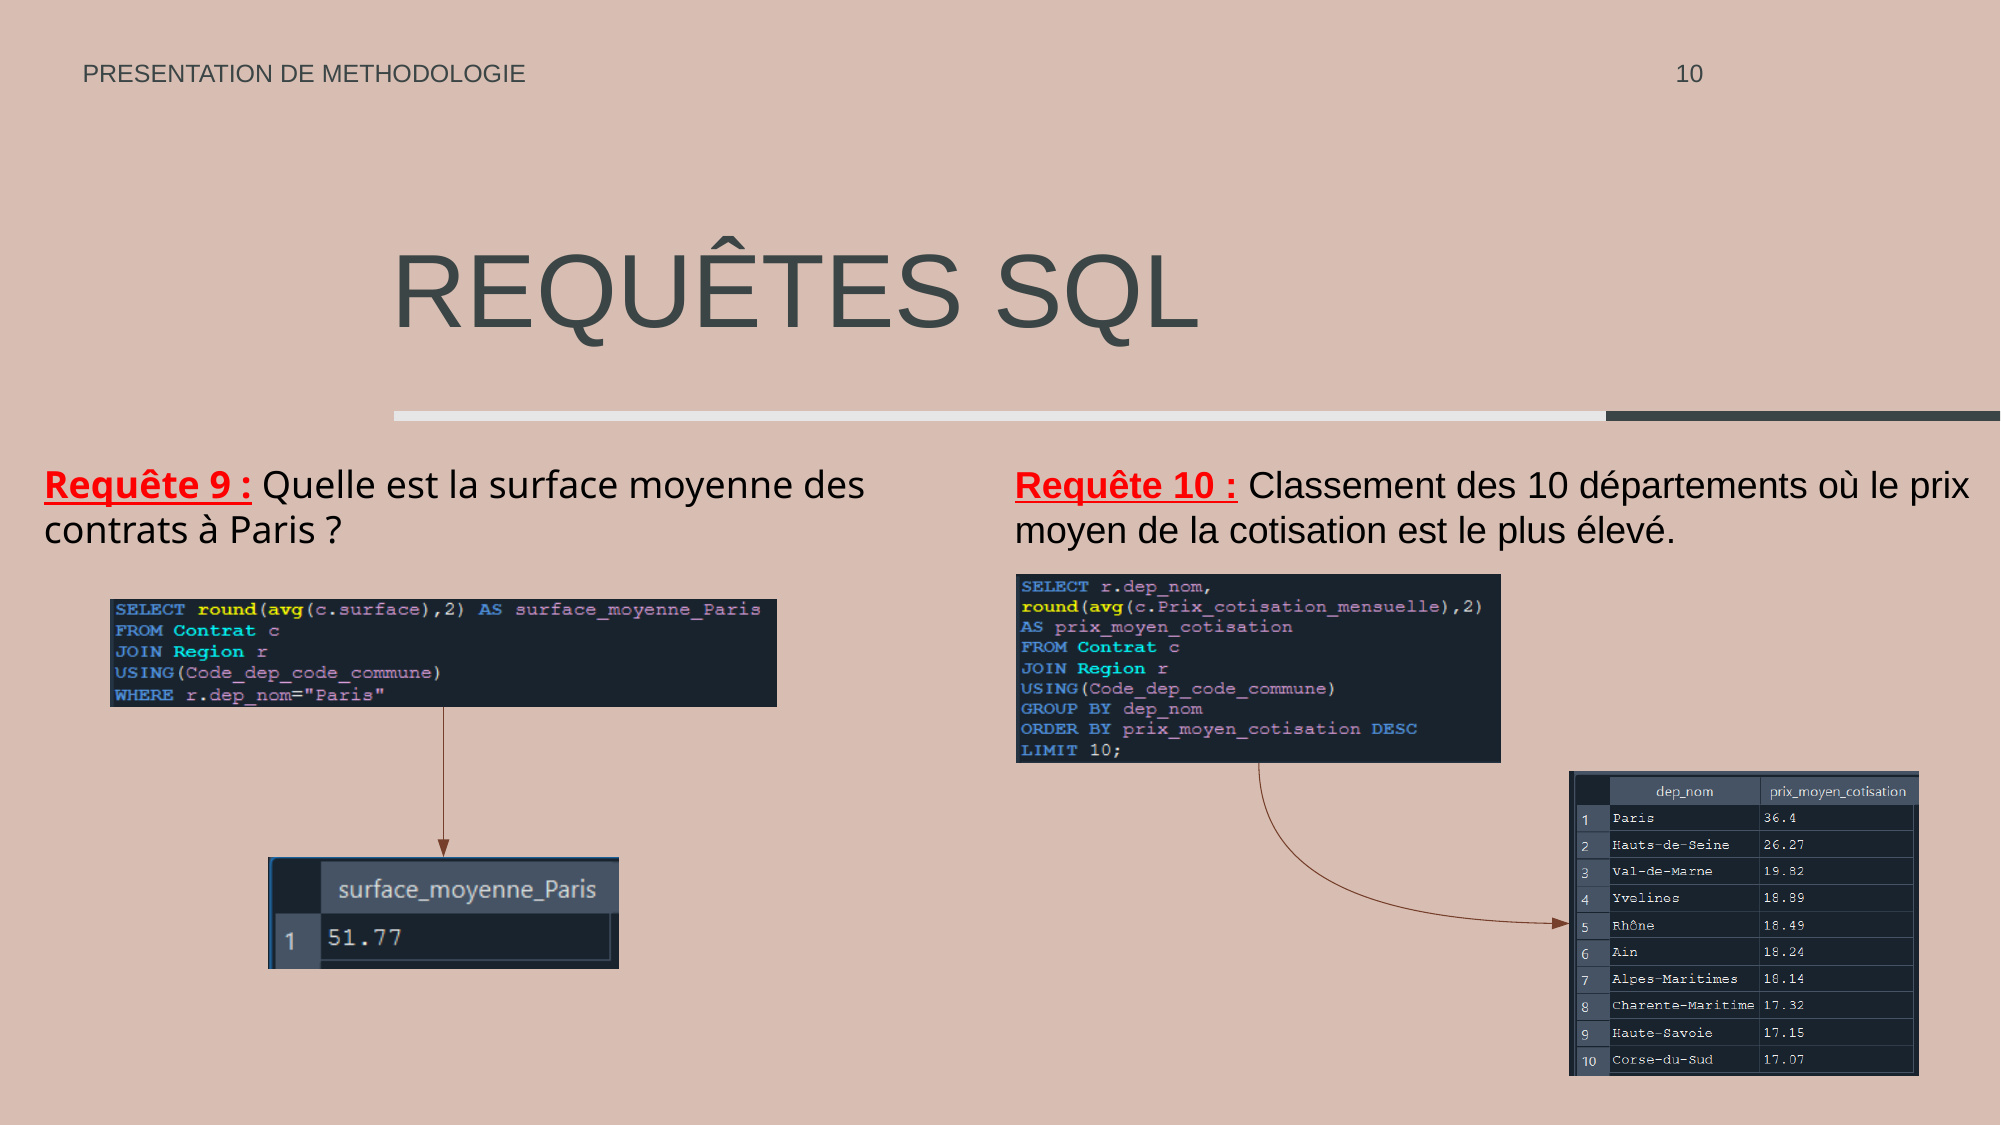

PRESENTATION DE METHODOLOGIE
# Requêtes sql
Requête 9 : Quelle est la surface moyenne des contrats à Paris ?
Requête 10 : Classement des 10 départements où le prix moyen de la cotisation est le plus élevé.